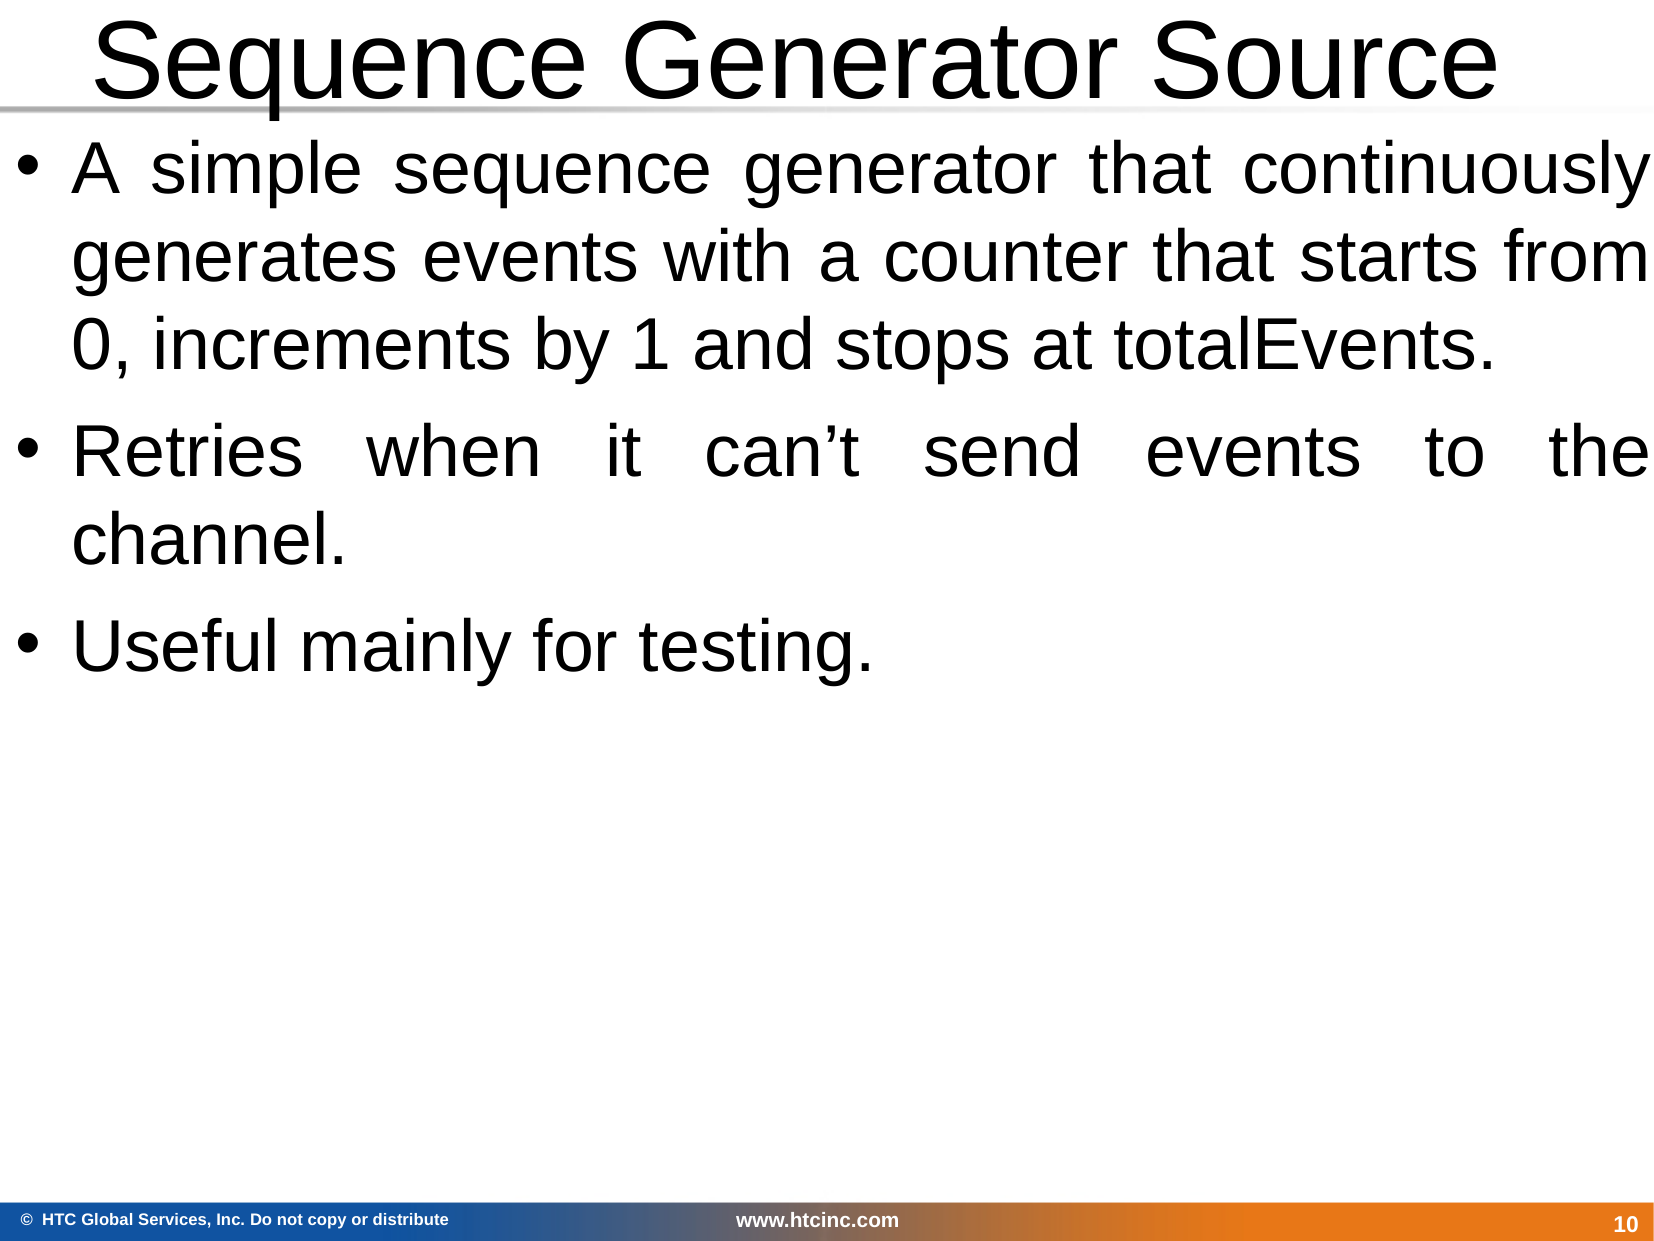

# Sequence Generator Source
A simple sequence generator that continuously generates events with a counter that starts from 0, increments by 1 and stops at totalEvents.
Retries when it can’t send events to the channel.
Useful mainly for testing.